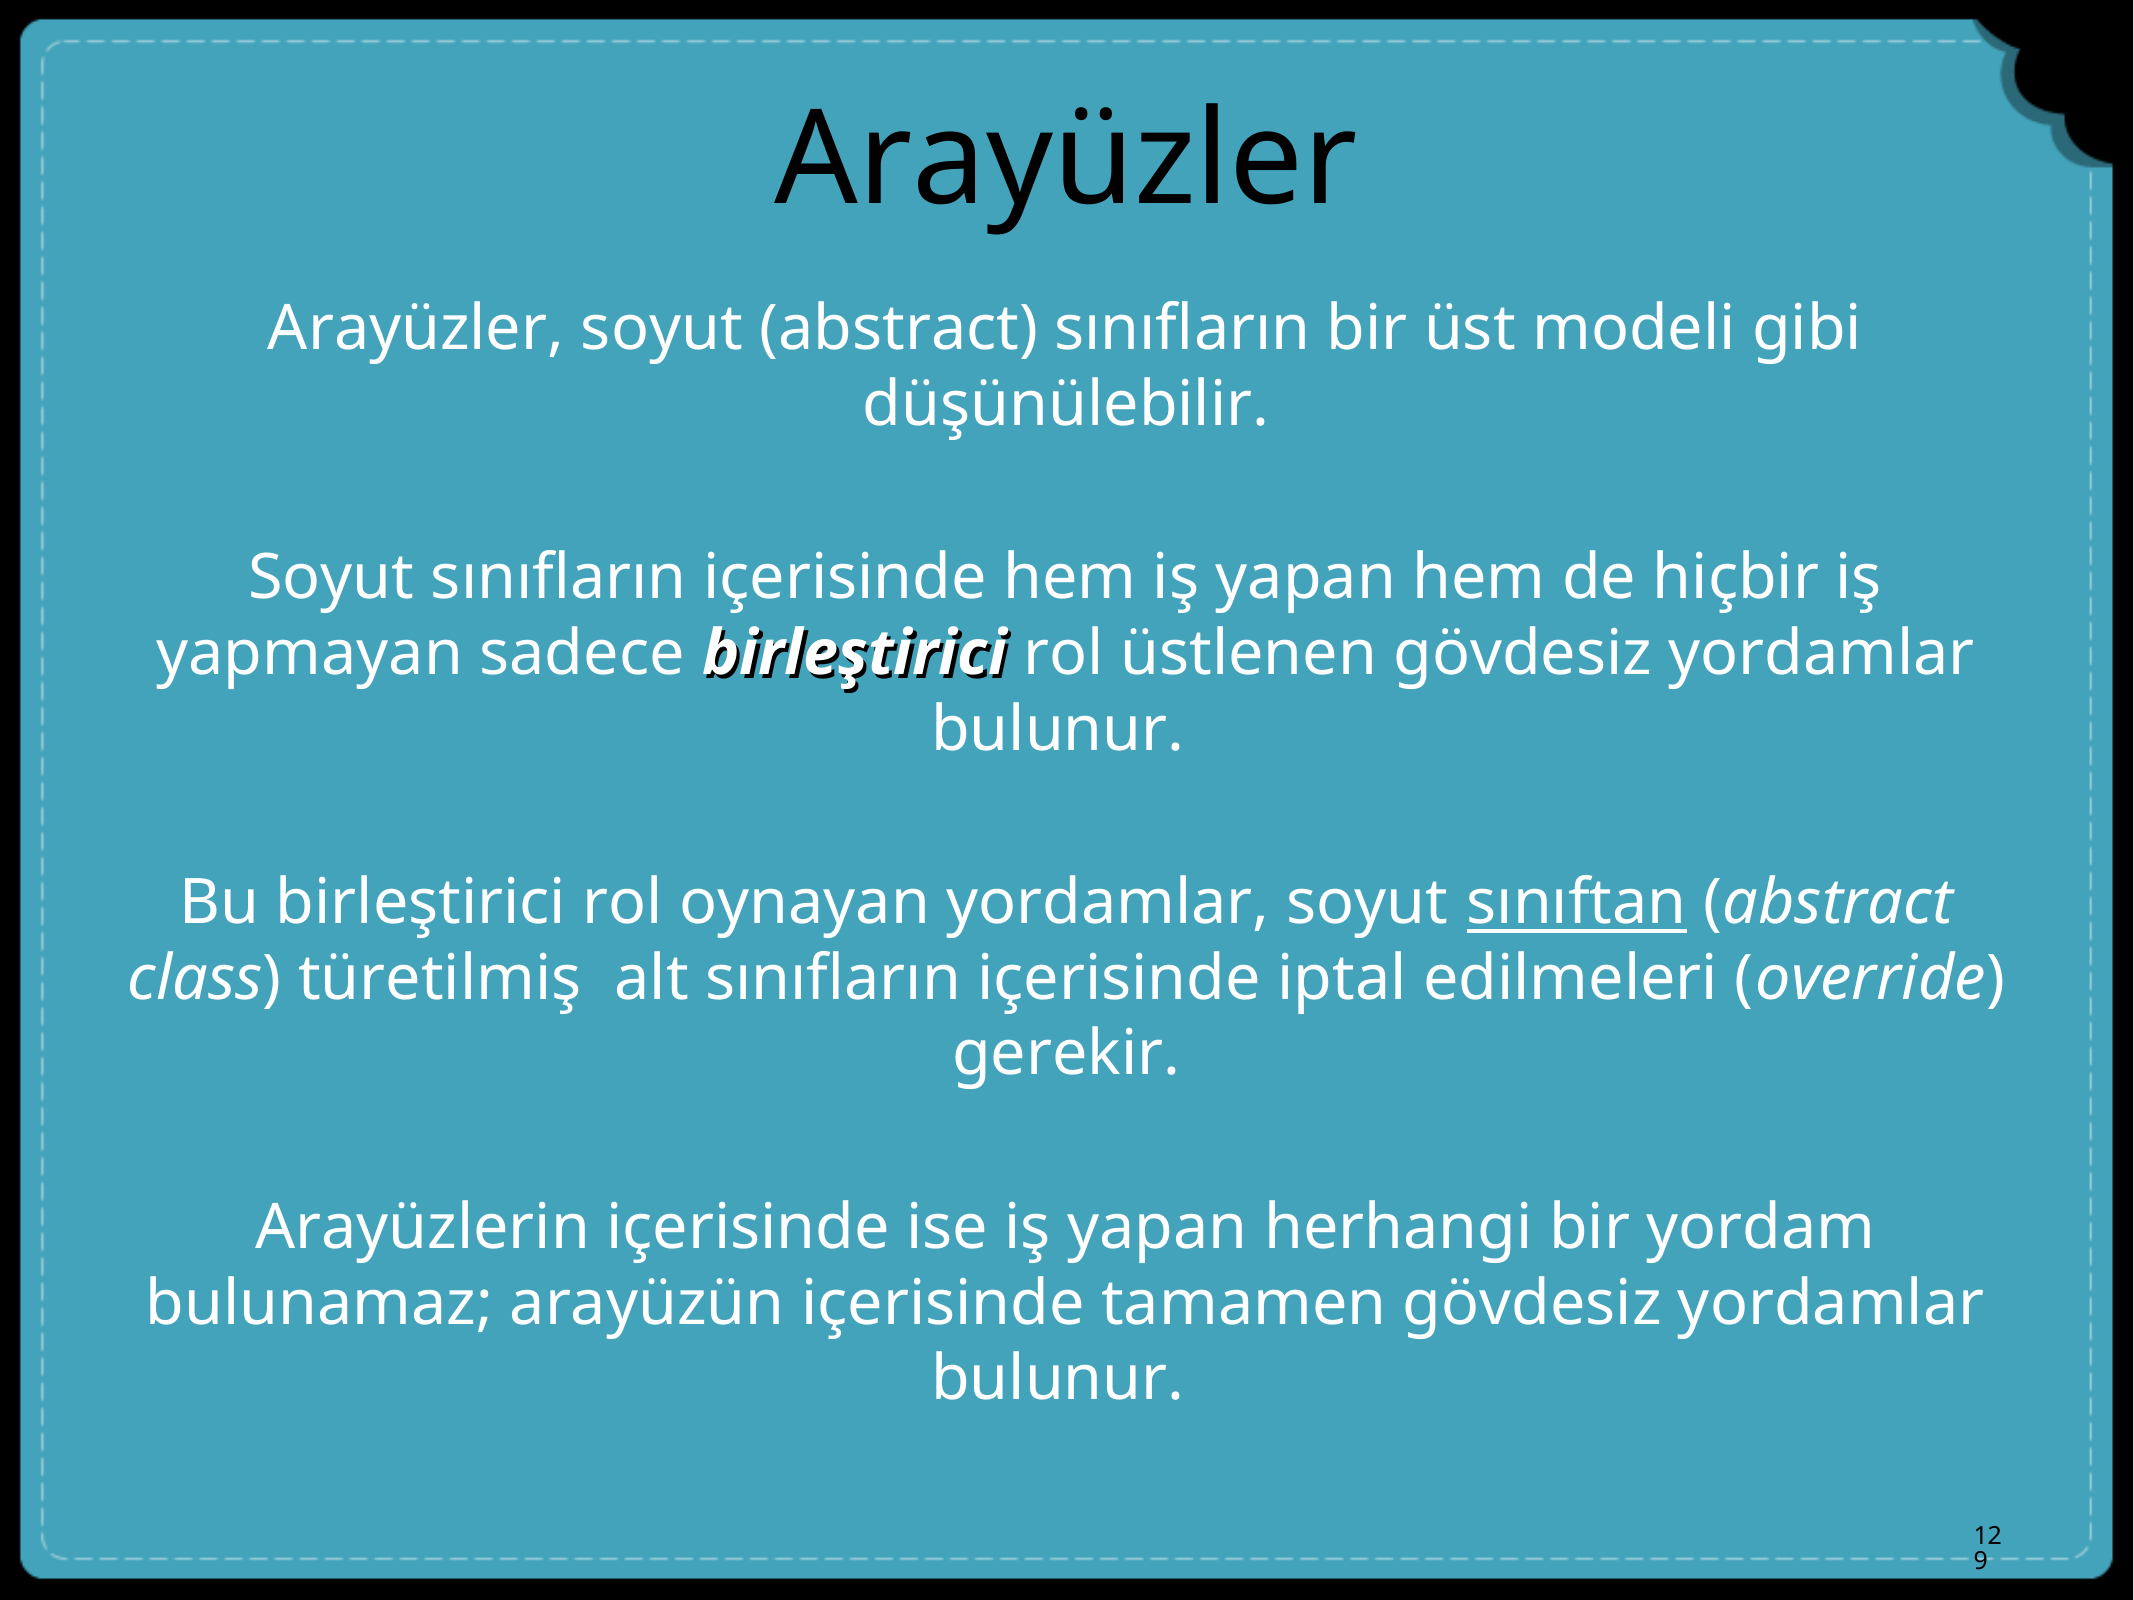

# Arayüzler
Arayüzler, soyut (abstract) sınıfların bir üst modeli gibi düşünülebilir.
Soyut sınıfların içerisinde hem iş yapan hem de hiçbir iş yapmayan sadece birleştirici rol üstlenen gövdesiz yordamlar bulunur.
Bu birleştirici rol oynayan yordamlar, soyut sınıftan (abstract class) türetilmiş  alt sınıfların içerisinde iptal edilmeleri (override) gerekir.
Arayüzlerin içerisinde ise iş yapan herhangi bir yordam bulunamaz; arayüzün içerisinde tamamen gövdesiz yordamlar bulunur.
129